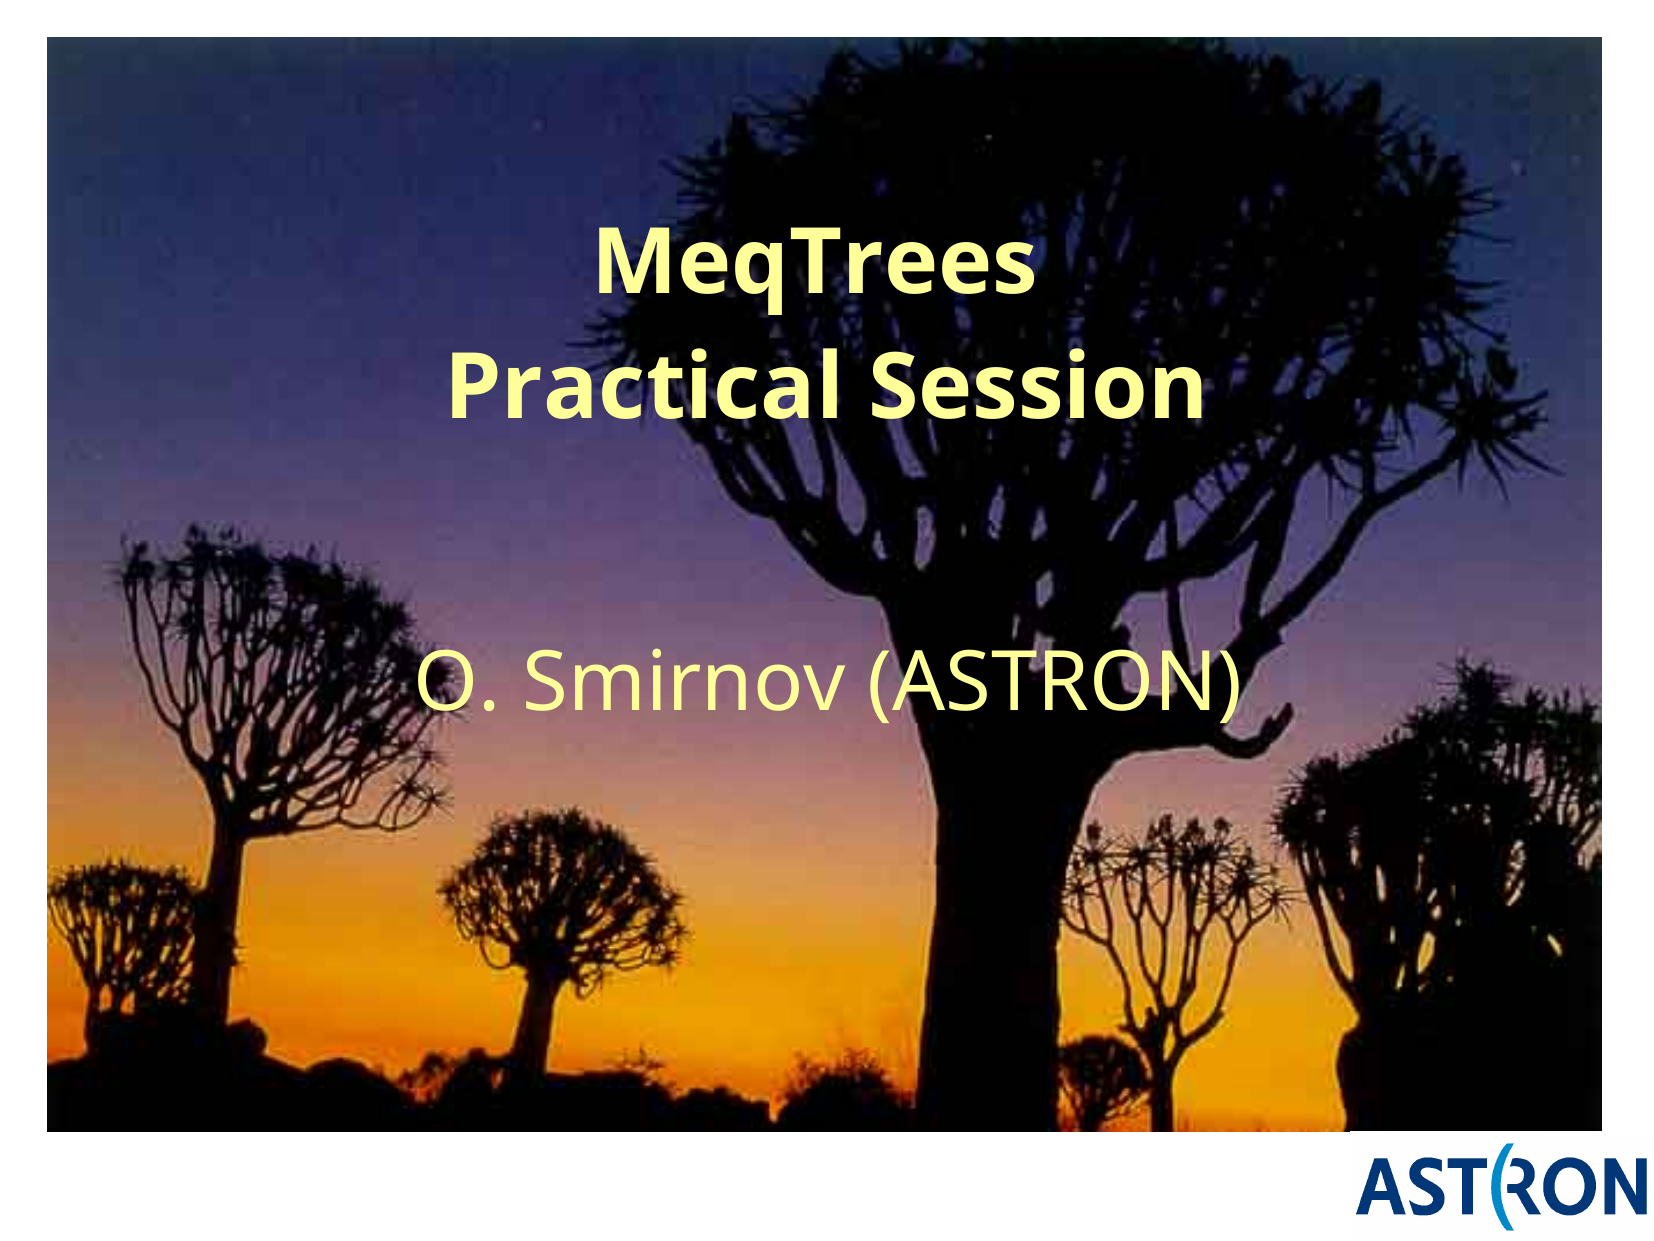

# MeqTrees Practical Session
O. Smirnov (ASTRON)